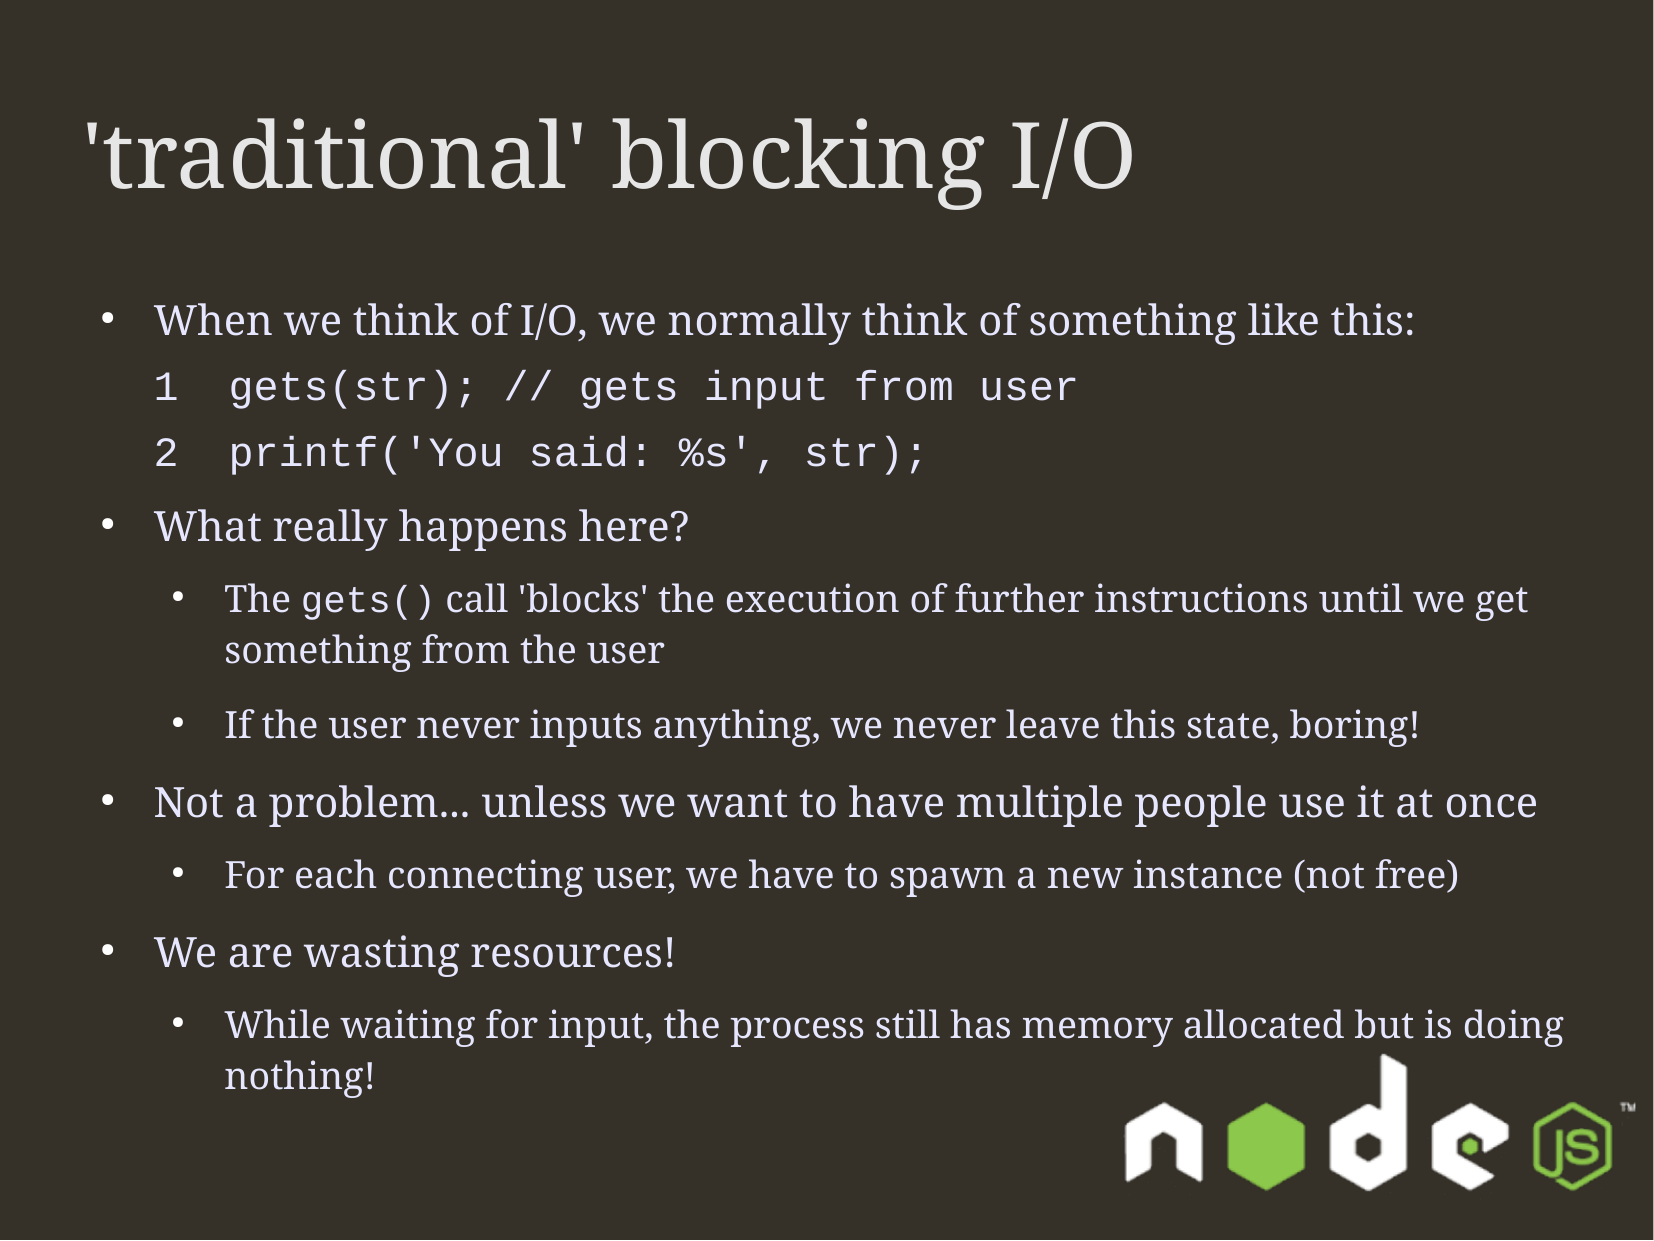

# 'traditional' blocking I/O
When we think of I/O, we normally think of something like this:
1	gets(str); // gets input from user
2	printf('You said: %s', str);
What really happens here?
The gets() call 'blocks' the execution of further instructions until we get something from the user
If the user never inputs anything, we never leave this state, boring!
Not a problem... unless we want to have multiple people use it at once
For each connecting user, we have to spawn a new instance (not free)
We are wasting resources!
While waiting for input, the process still has memory allocated but is doing nothing!